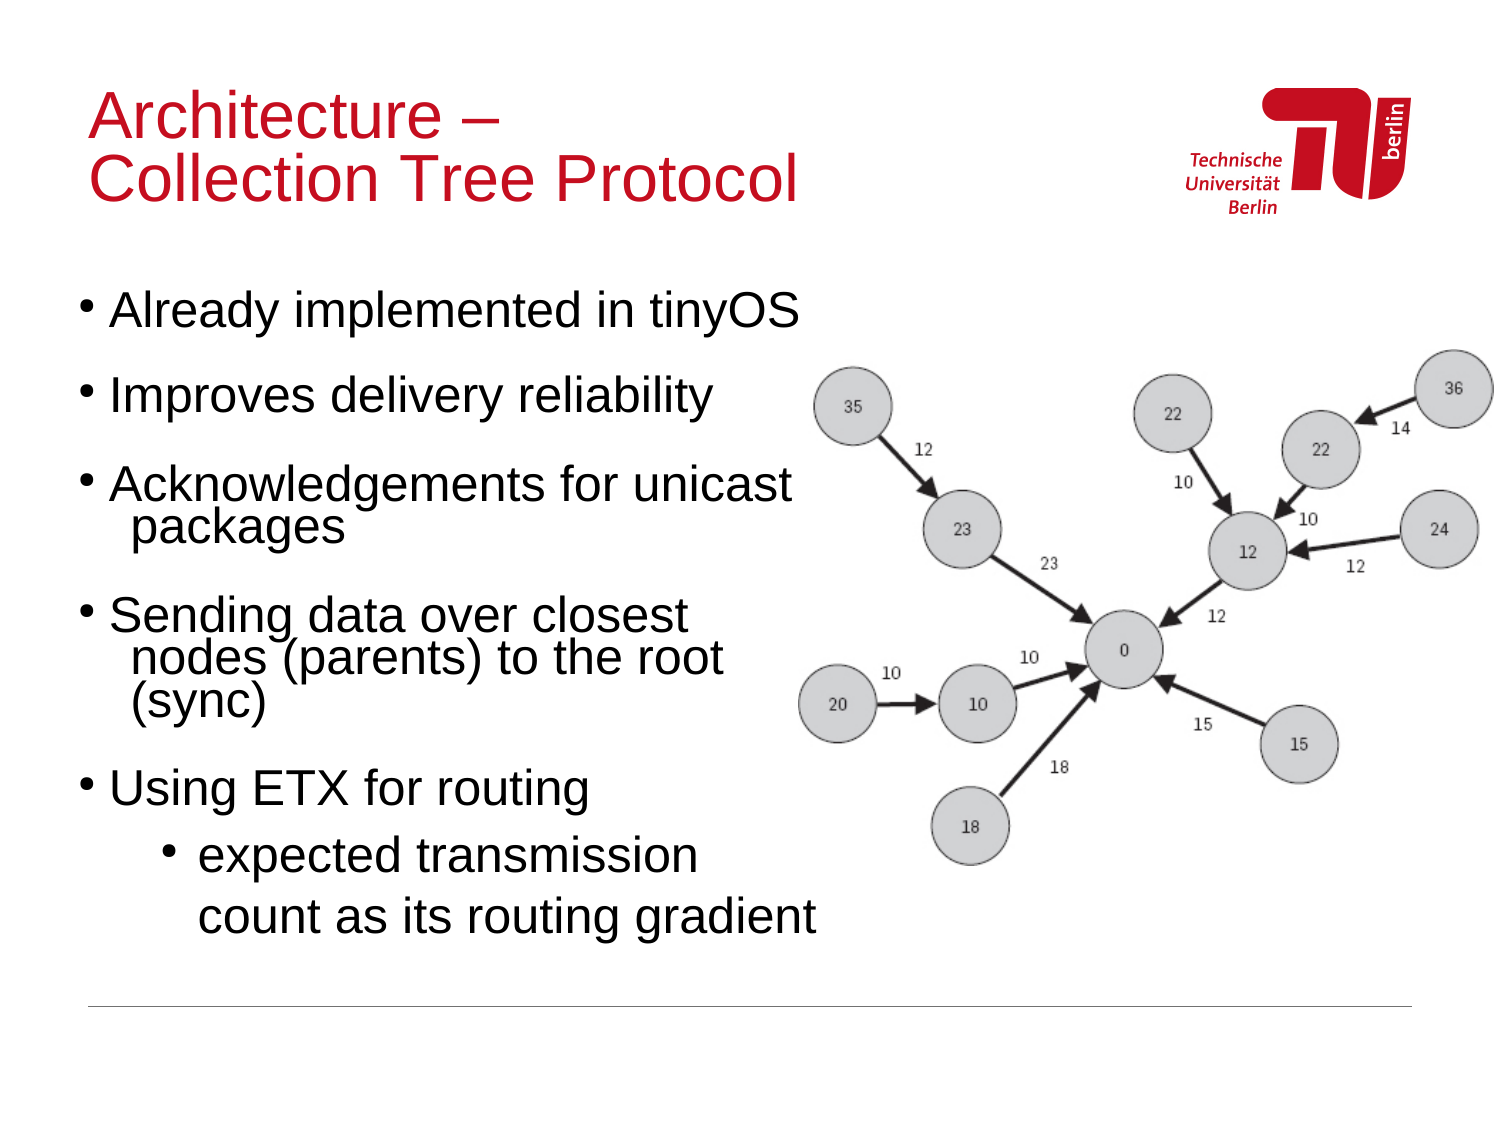

# Architecture – Collection Tree Protocol
 Already implemented in tinyOS
 Improves delivery reliability
 Acknowledgements for unicast packages
 Sending data over closest nodes (parents) to the root (sync)
 Using ETX for routing
expected transmission count as its routing gradient